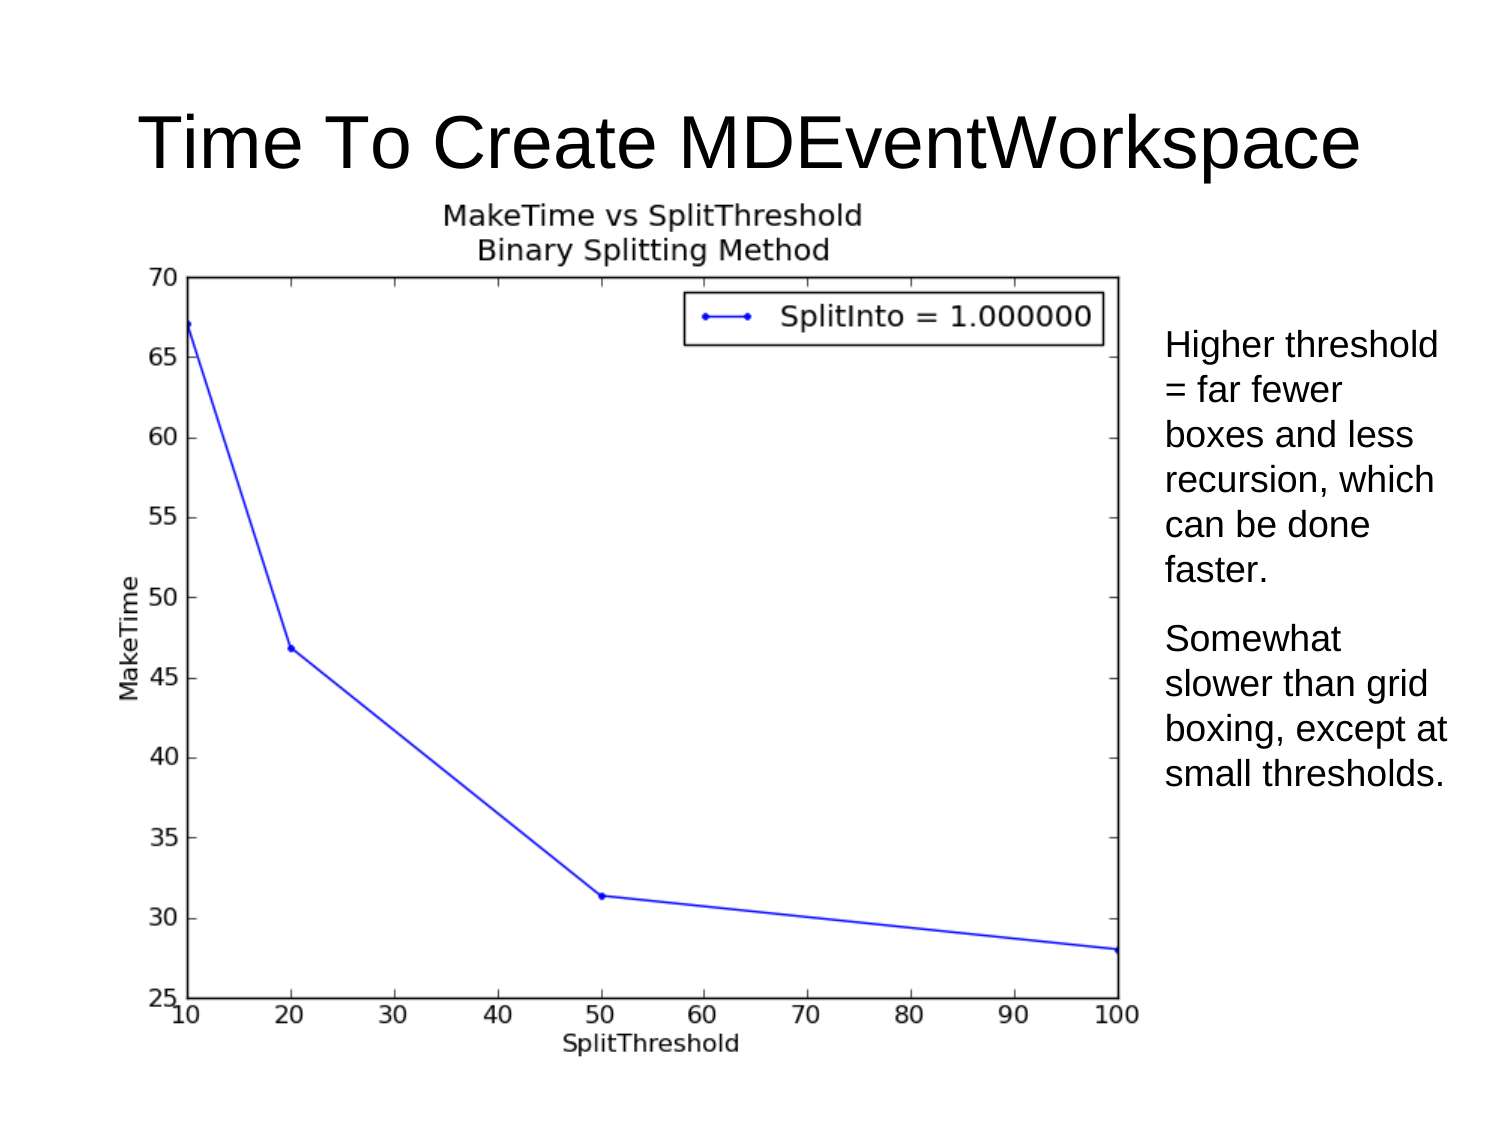

# Time To Create MDEventWorkspace
Higher threshold = far fewer boxes and less recursion, which can be done faster.
Somewhat slower than grid boxing, except at small thresholds.